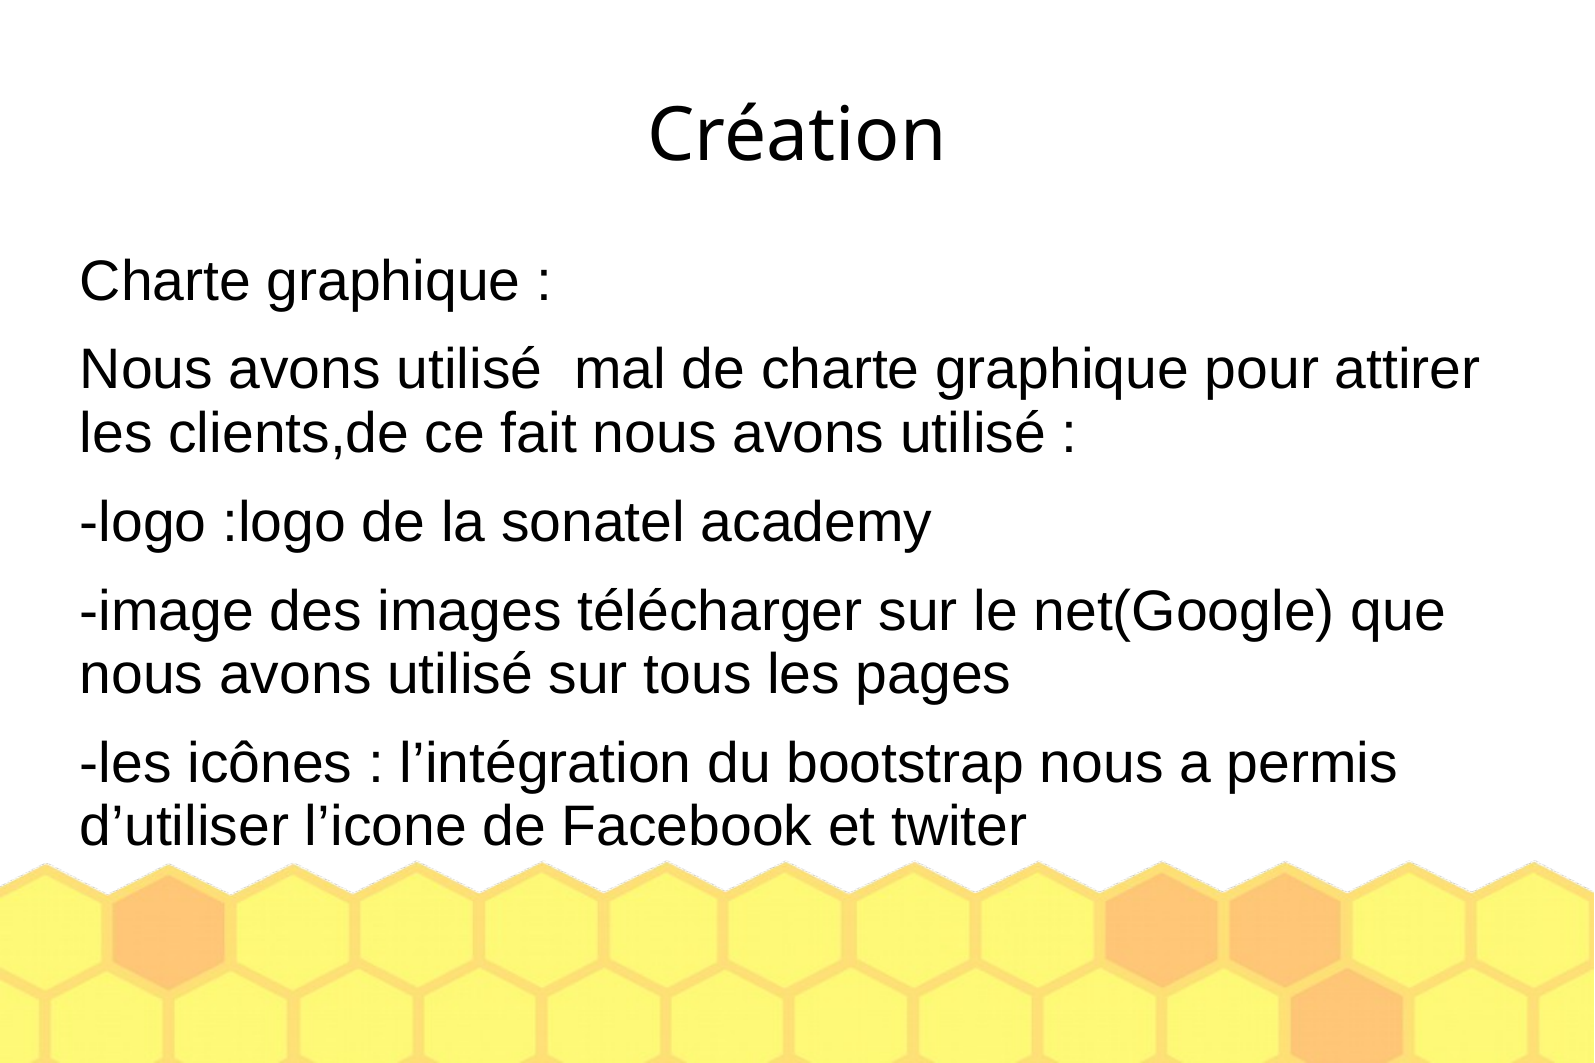

# Création
Charte graphique :
Nous avons utilisé mal de charte graphique pour attirer les clients,de ce fait nous avons utilisé :
-logo :logo de la sonatel academy
-image des images télécharger sur le net(Google) que nous avons utilisé sur tous les pages
-les icônes : l’intégration du bootstrap nous a permis d’utiliser l’icone de Facebook et twiter